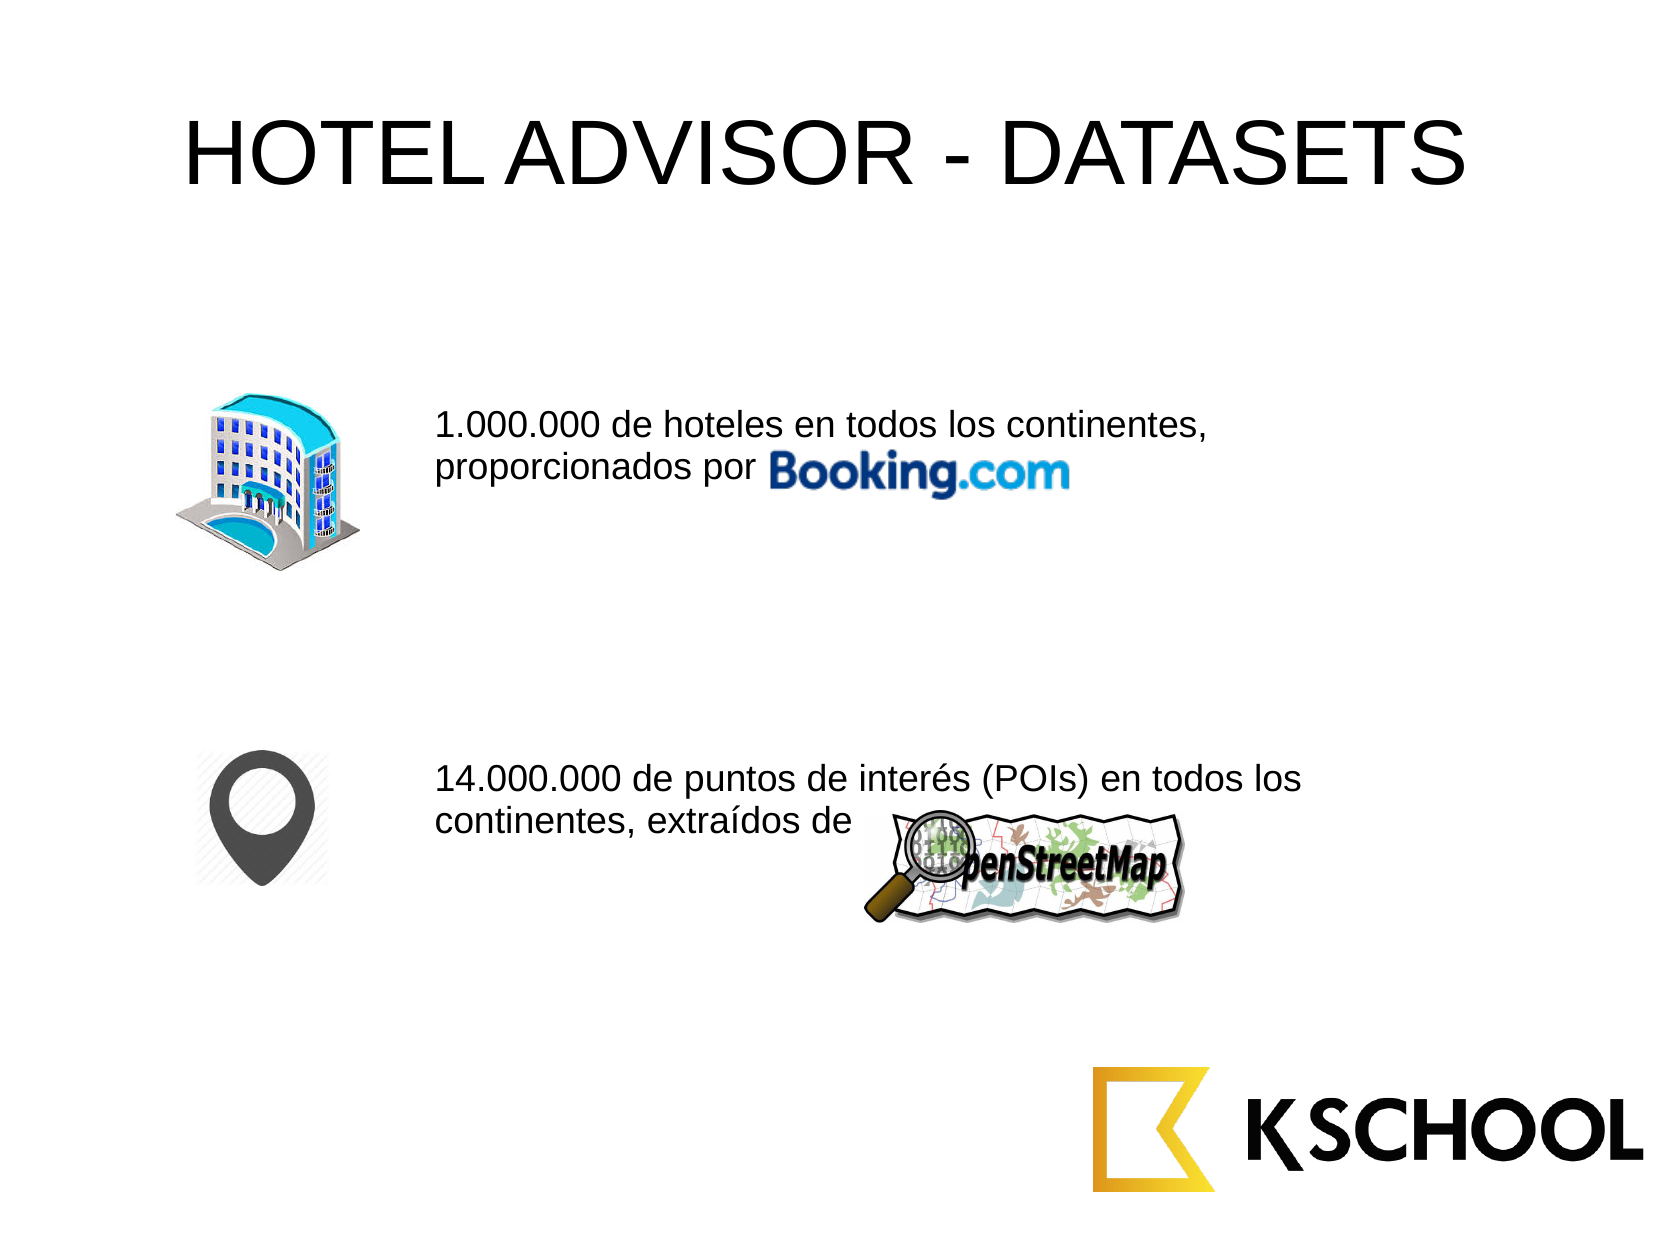

# HOTEL ADVISOR - DATASETS
1.000.000 de hoteles en todos los continentes,
proporcionados por
14.000.000 de puntos de interés (POIs) en todos los continentes, extraídos de